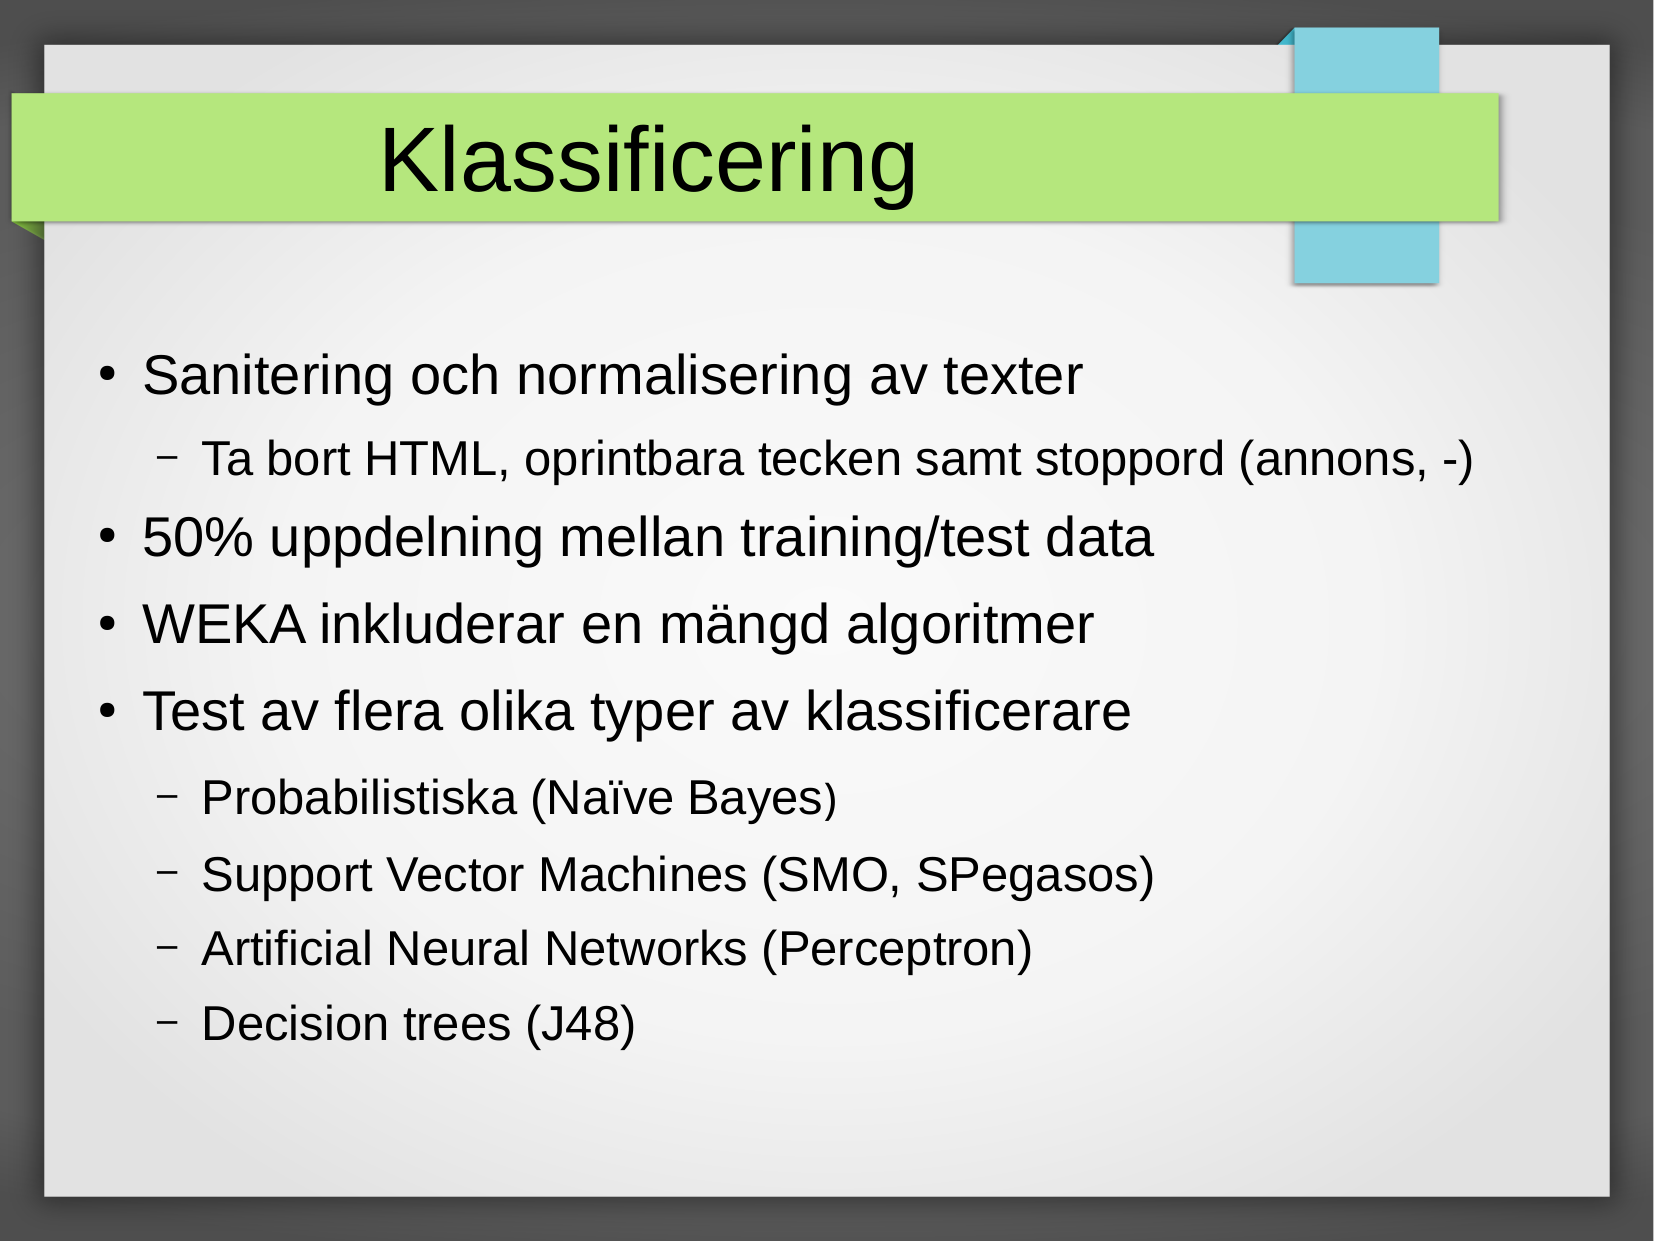

# Klassificering
Sanitering och normalisering av texter
Ta bort HTML, oprintbara tecken samt stoppord (annons, -)
50% uppdelning mellan training/test data
WEKA inkluderar en mängd algoritmer
Test av flera olika typer av klassificerare
Probabilistiska (Naïve Bayes)
Support Vector Machines (SMO, SPegasos)
Artificial Neural Networks (Perceptron)
Decision trees (J48)